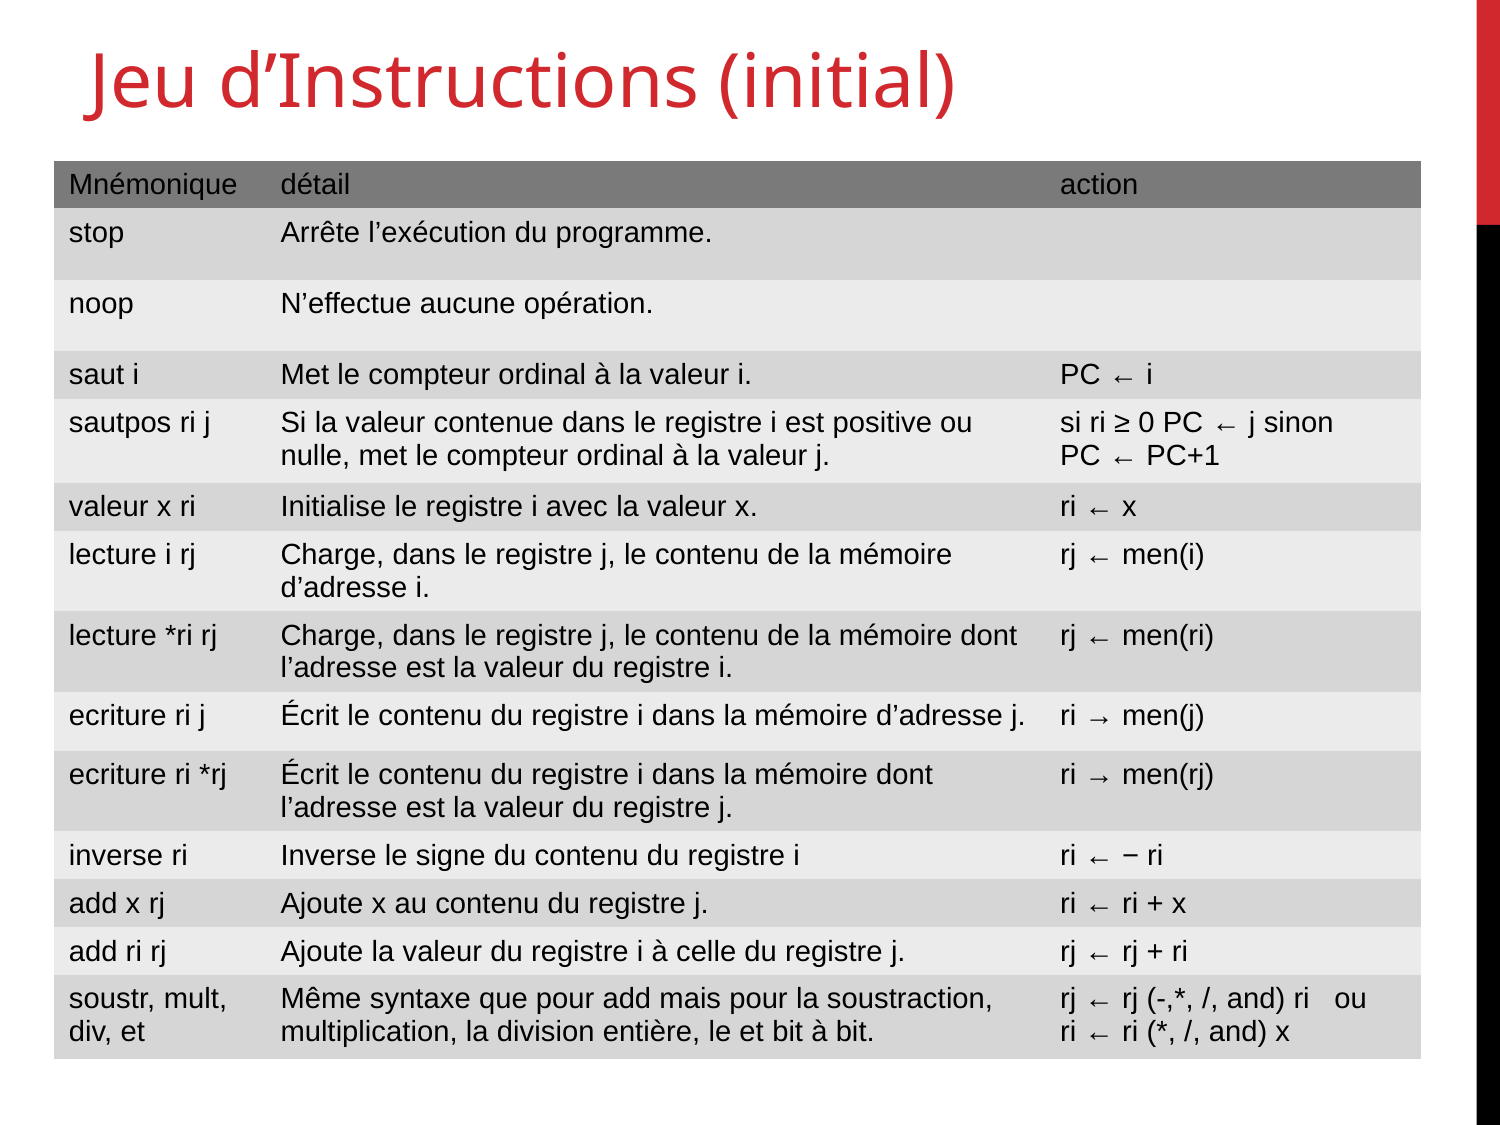

# Jeu d’Instructions (initial)
| Mnémonique | détail | action |
| --- | --- | --- |
| stop | Arrête l’exécution du programme. | |
| noop | N’effectue aucune opération. | |
| saut i | Met le compteur ordinal à la valeur i. | PC ← i |
| sautpos ri j | Si la valeur contenue dans le registre i est positive ou nulle, met le compteur ordinal à la valeur j. | si ri ≥ 0 PC ← j sinon PC ← PC+1 |
| valeur x ri | Initialise le registre i avec la valeur x. | ri ← x |
| lecture i rj | Charge, dans le registre j, le contenu de la mémoire d’adresse i. | rj ← men(i) |
| lecture \*ri rj | Charge, dans le registre j, le contenu de la mémoire dont l’adresse est la valeur du registre i. | rj ← men(ri) |
| ecriture ri j | Écrit le contenu du registre i dans la mémoire d’adresse j. | ri → men(j) |
| ecriture ri \*rj | Écrit le contenu du registre i dans la mémoire dont l’adresse est la valeur du registre j. | ri → men(rj) |
| inverse ri | Inverse le signe du contenu du registre i | ri ← − ri |
| add x rj | Ajoute x au contenu du registre j. | ri ← ri + x |
| add ri rj | Ajoute la valeur du registre i à celle du registre j. | rj ← rj + ri |
| soustr, mult, div, et | Même syntaxe que pour add mais pour la soustraction, multiplication, la division entière, le et bit à bit. | rj ← rj (-,\*, /, and) ri ou ri ← ri (\*, /, and) x |